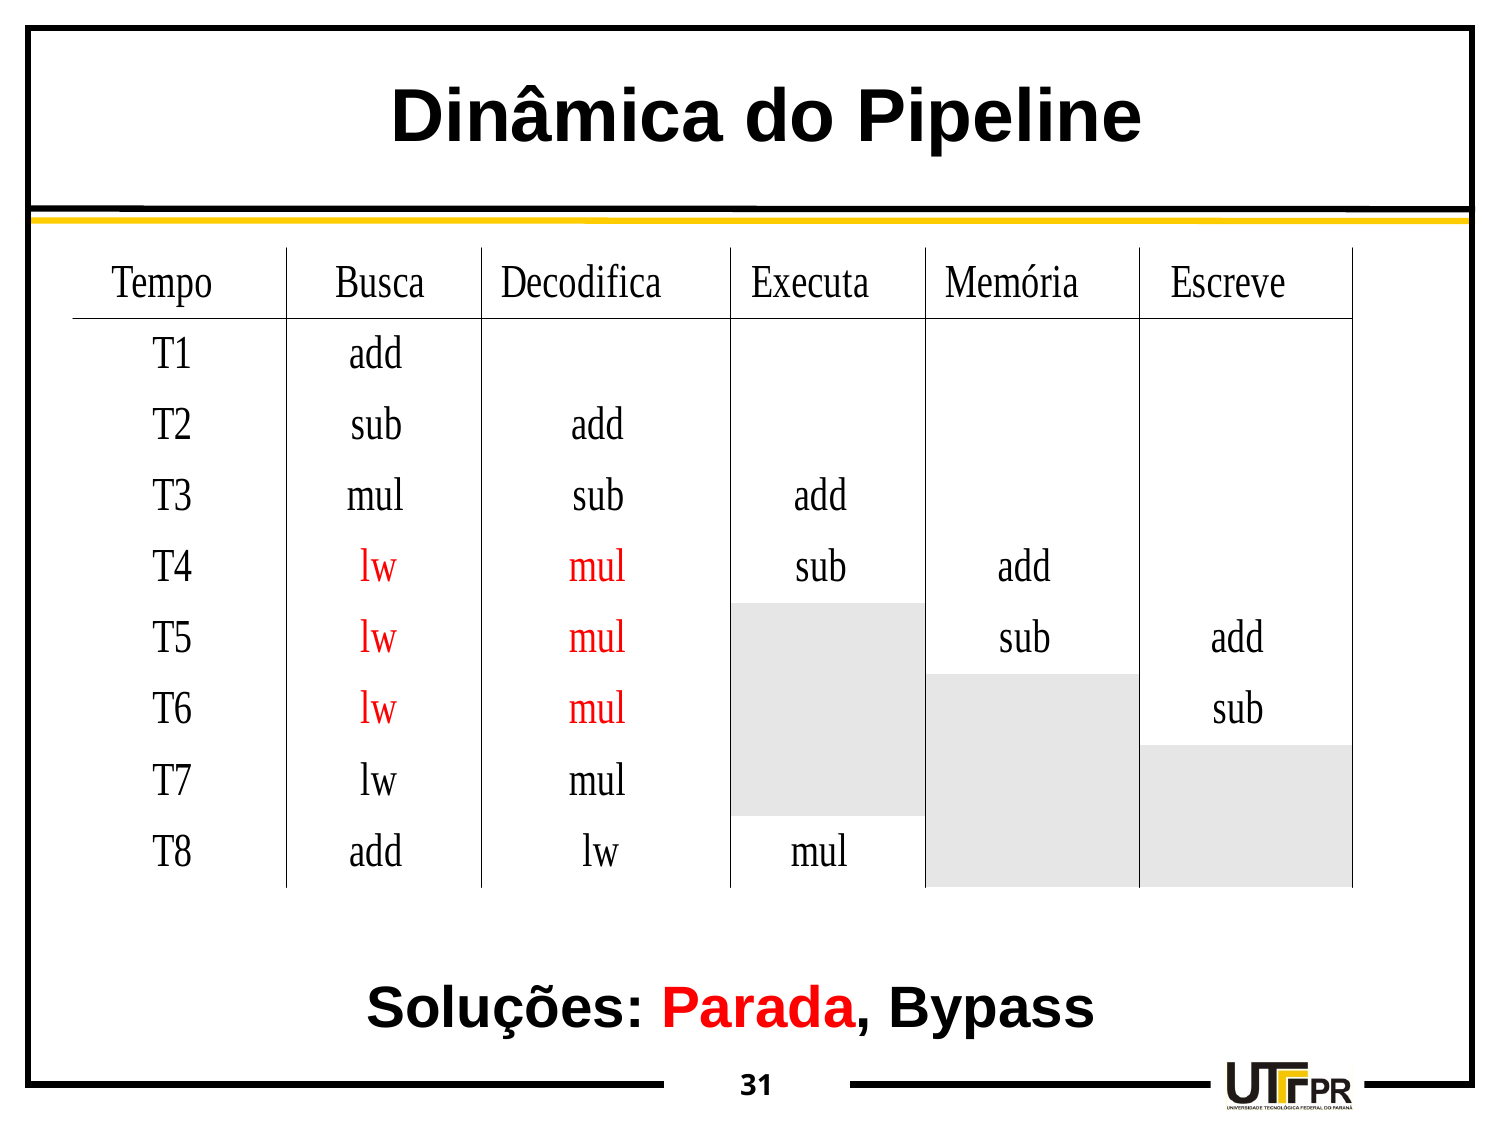

Dinâmica do Pipeline
# Soluções: Parada, Bypass